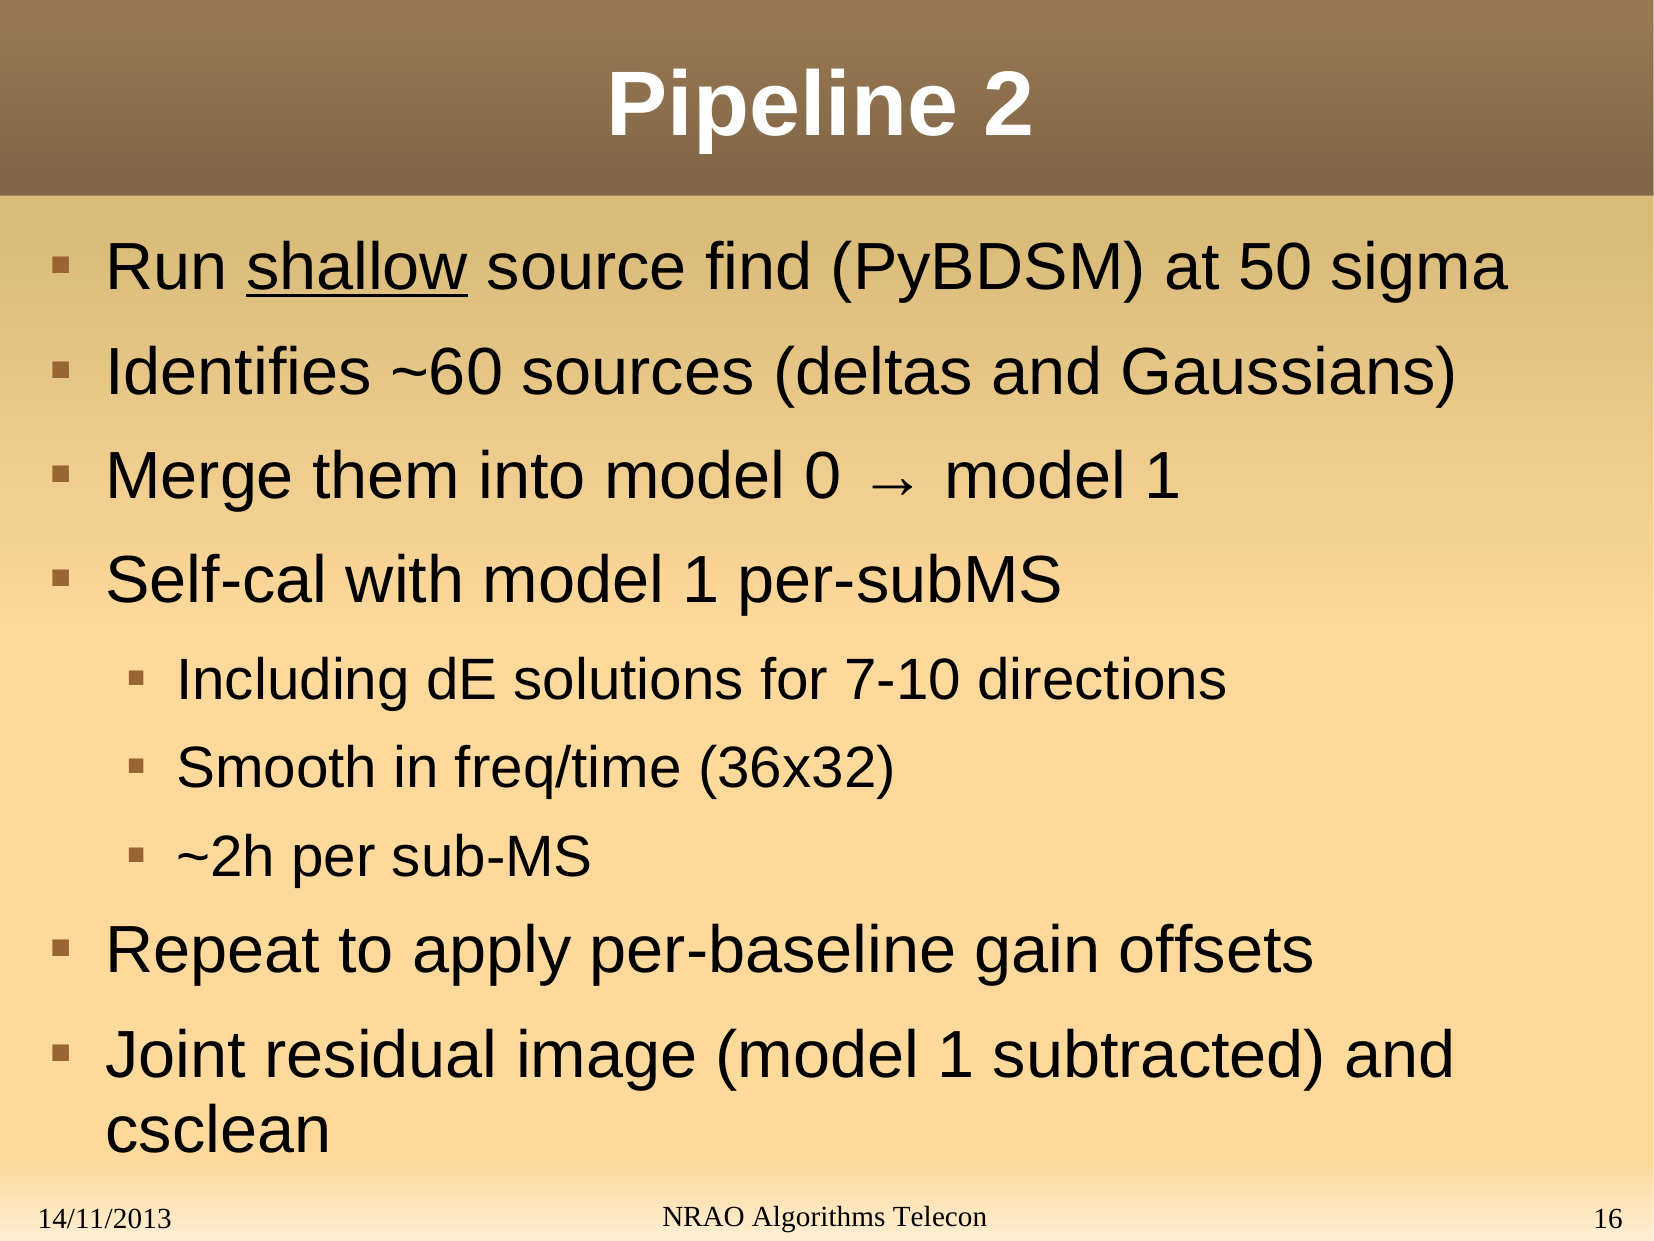

# Pipeline 2
Run shallow source find (PyBDSM) at 50 sigma
Identifies ~60 sources (deltas and Gaussians)
Merge them into model 0 → model 1
Self-cal with model 1 per-subMS
Including dE solutions for 7-10 directions
Smooth in freq/time (36x32)
~2h per sub-MS
Repeat to apply per-baseline gain offsets
Joint residual image (model 1 subtracted) and csclean
NRAO Algorithms Telecon
14/11/2013
16